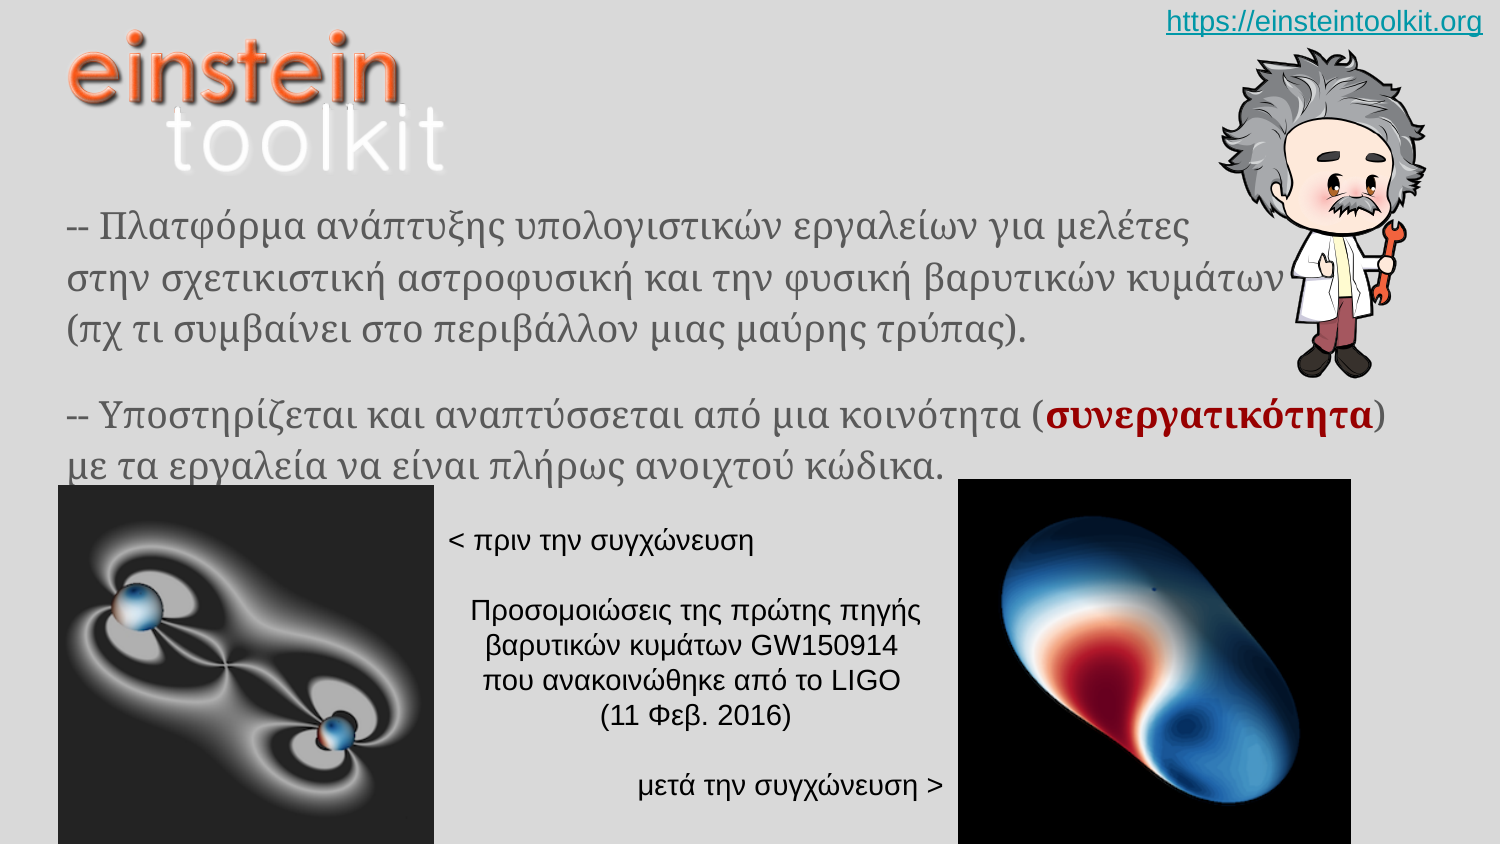

https://einsteintoolkit.org
# -- Πλατφόρμα ανάπτυξης υπολογιστικών εργαλείων για μελέτες στην σχετικιστική αστροφυσική και την φυσική βαρυτικών κυμάτων (πχ τι συμβαίνει στο περιβάλλον μιας μαύρης τρύπας).
-- Υποστηρίζεται και αναπτύσσεται από μια κοινότητα (συνεργατικότητα)
με τα εργαλεία να είναι πλήρως ανοιχτού κώδικα.
< πριν την συγχώνευση
Προσομοιώσεις της πρώτης πηγής βαρυτικών κυμάτων GW150914
που ανακοινώθηκε από το LIGO
(11 Φεβ. 2016)
μετά την συγχώνευση >